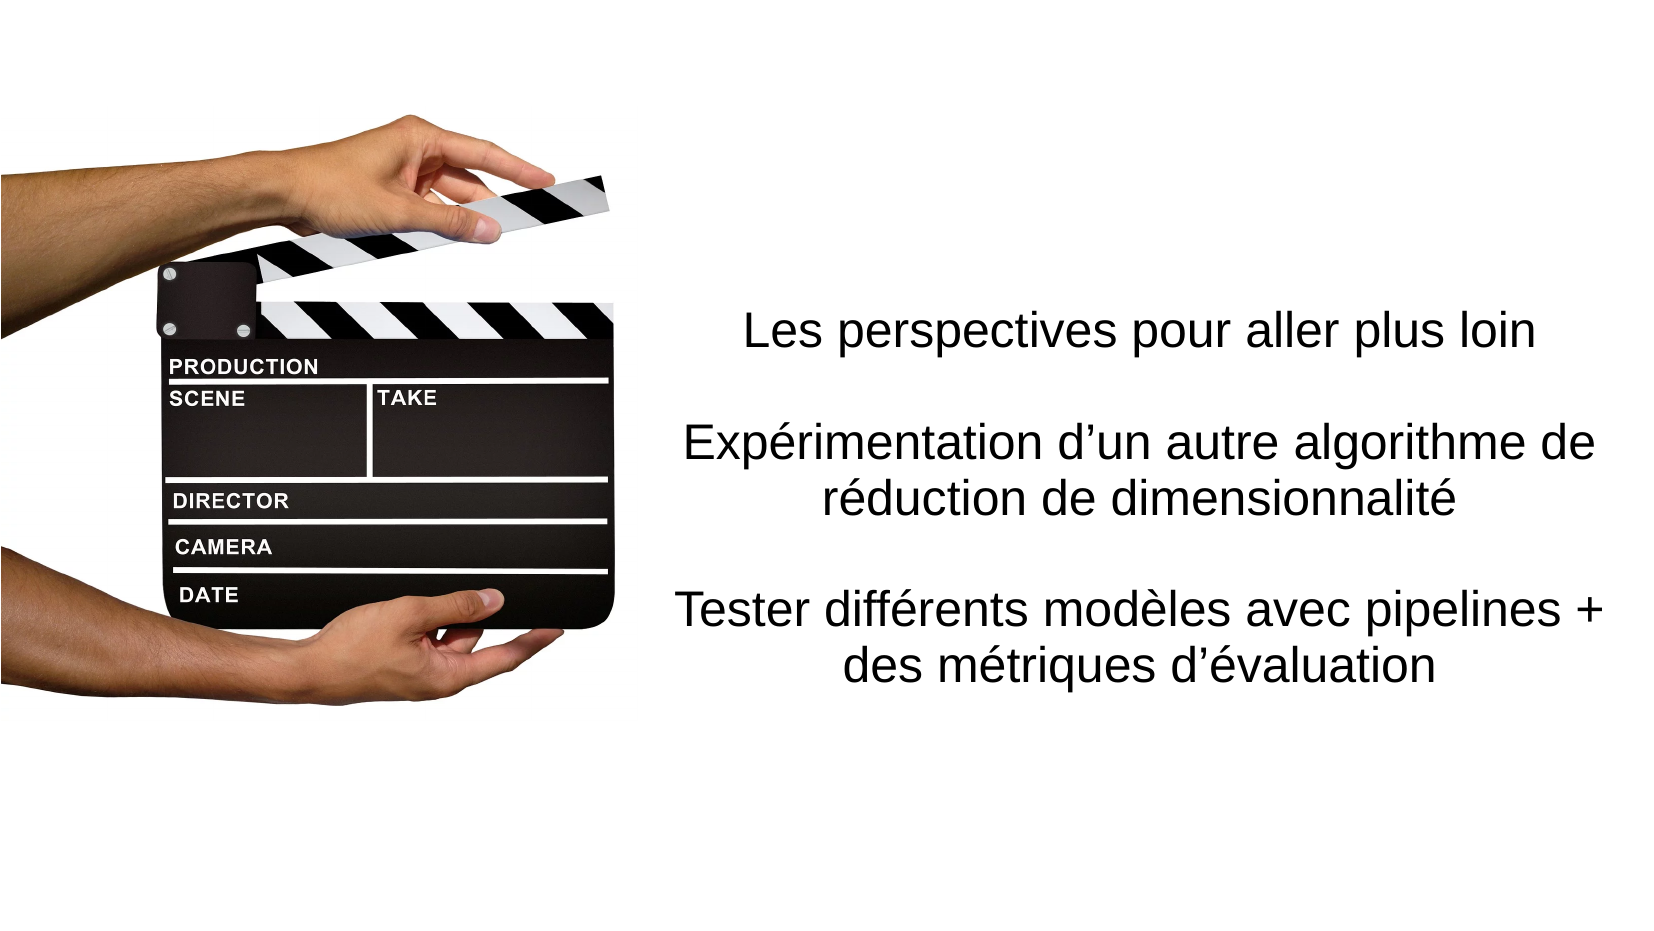

Les perspectives pour aller plus loin
Expérimentation d’un autre algorithme de réduction de dimensionnalité
Tester différents modèles avec pipelines + des métriques d’évaluation